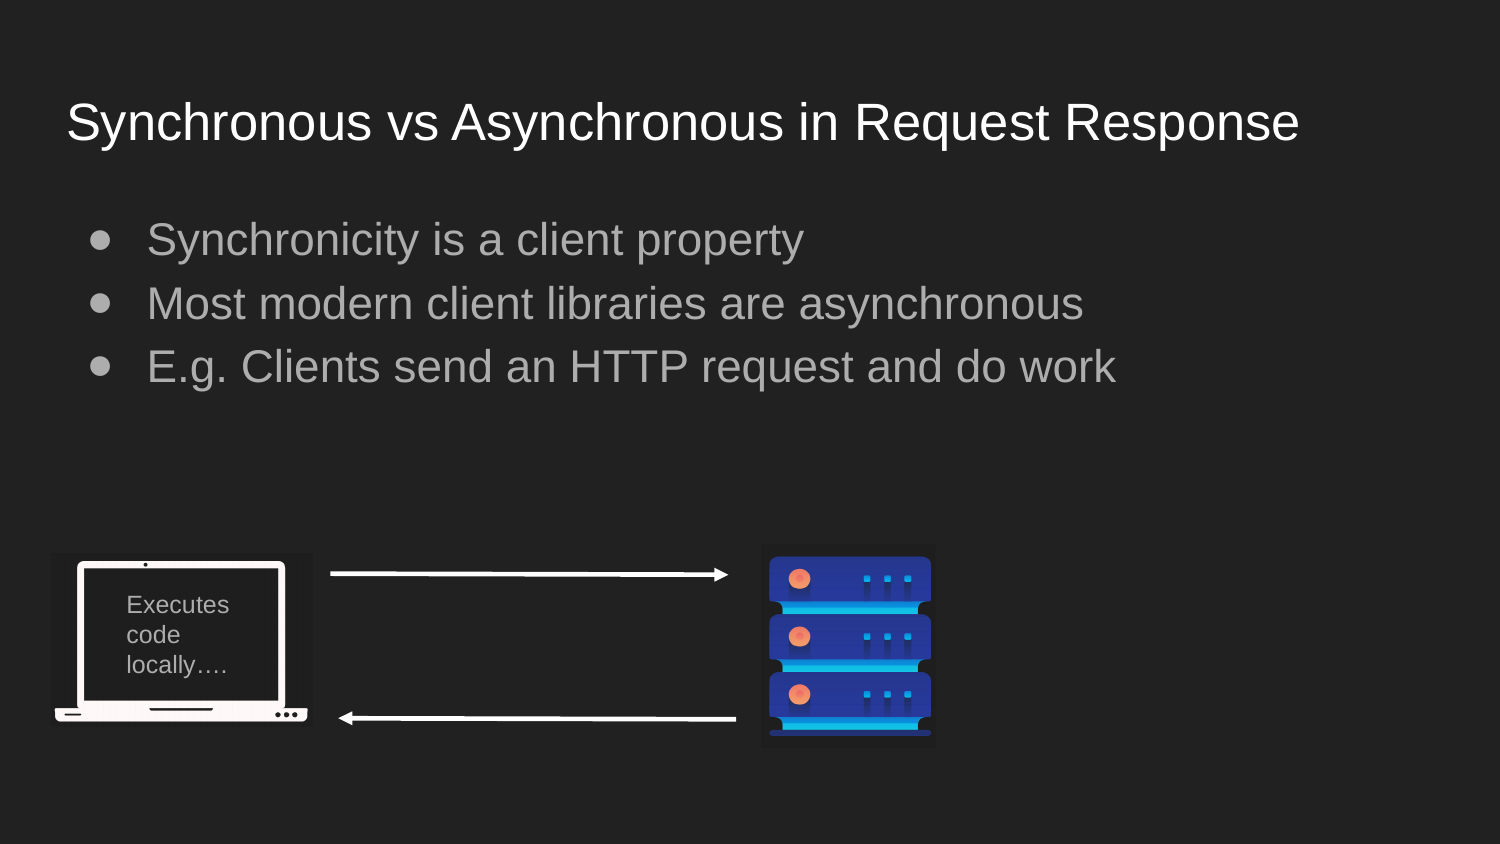

# Synchronous vs Asynchronous in Request Response
Synchronicity is a client property
Most modern client libraries are asynchronous
E.g. Clients send an HTTP request and do work
Executes
code
locally….